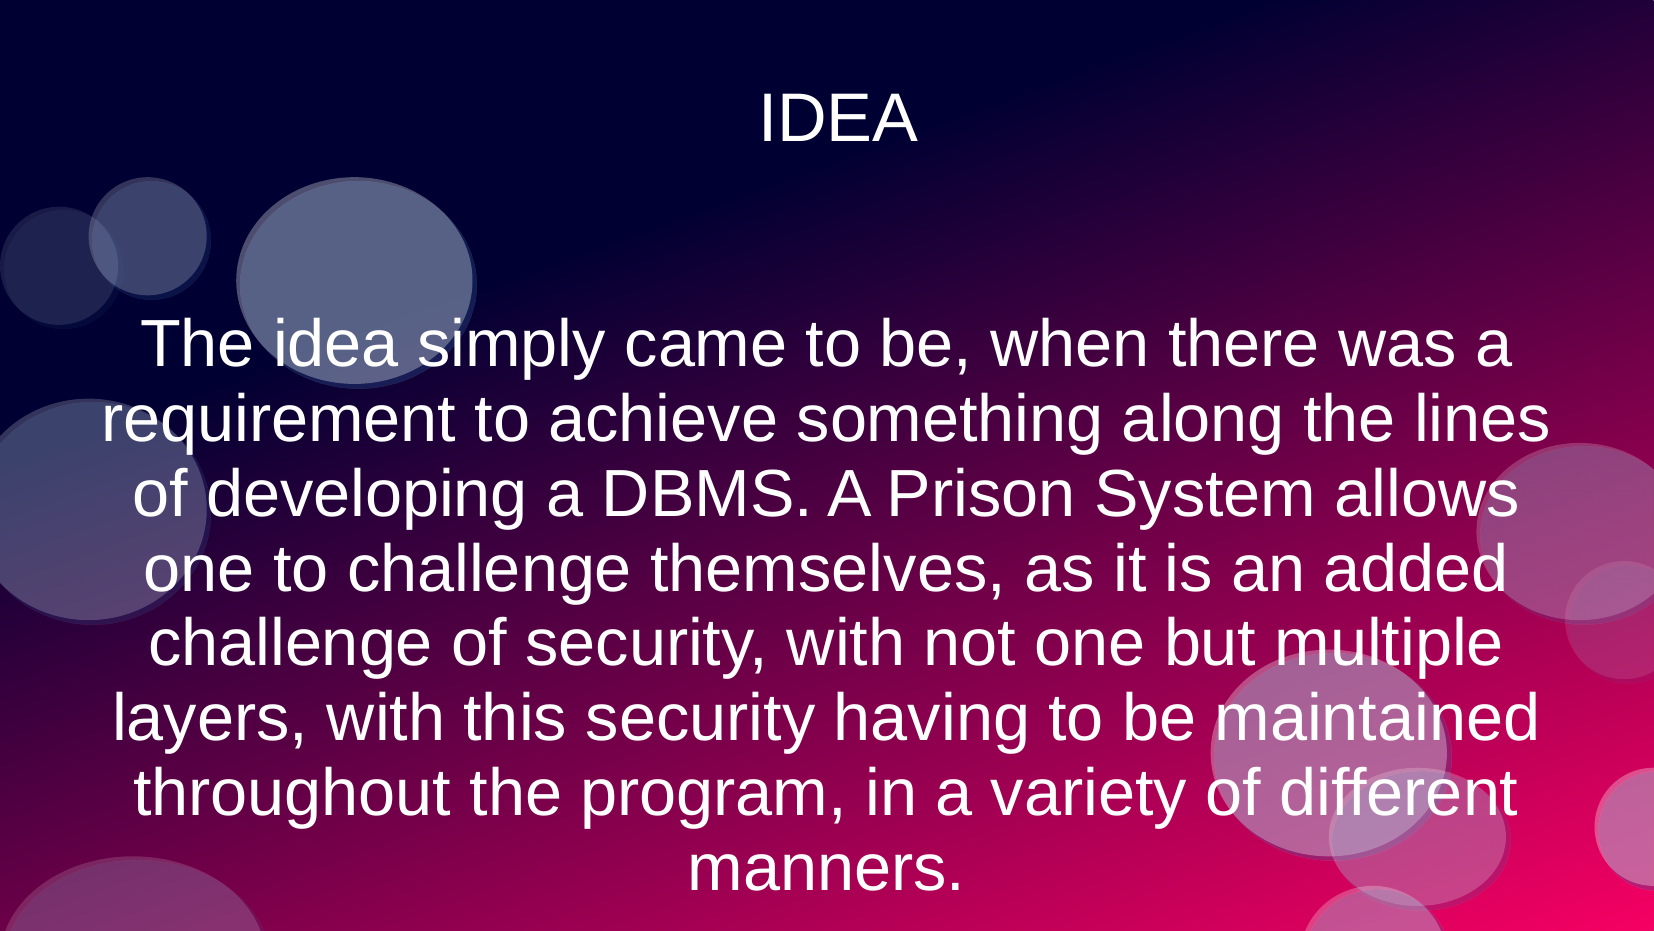

# IDEA
The idea simply came to be, when there was a requirement to achieve something along the lines of developing a DBMS. A Prison System allows one to challenge themselves, as it is an added challenge of security, with not one but multiple layers, with this security having to be maintained throughout the program, in a variety of different manners.